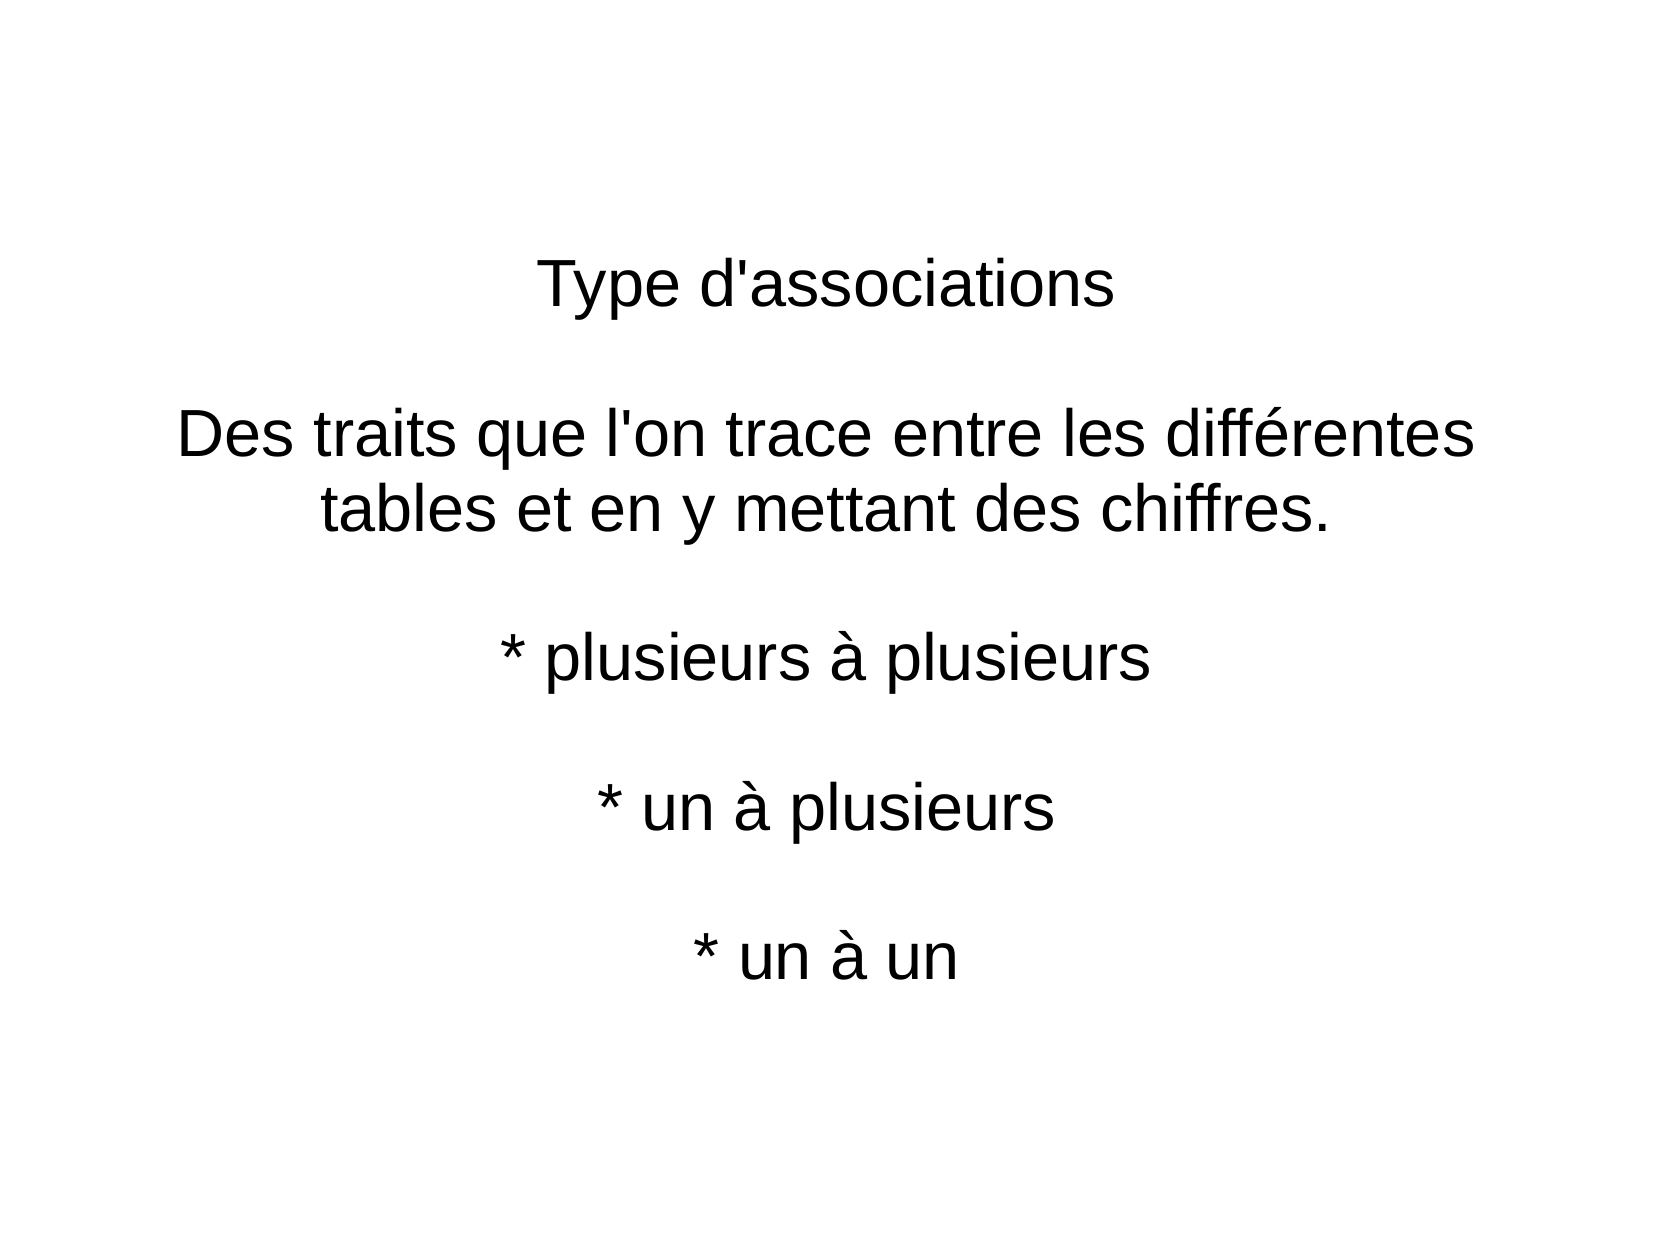

# Type d'associations
Des traits que l'on trace entre les différentes tables et en y mettant des chiffres.
* plusieurs à plusieurs
* un à plusieurs
* un à un